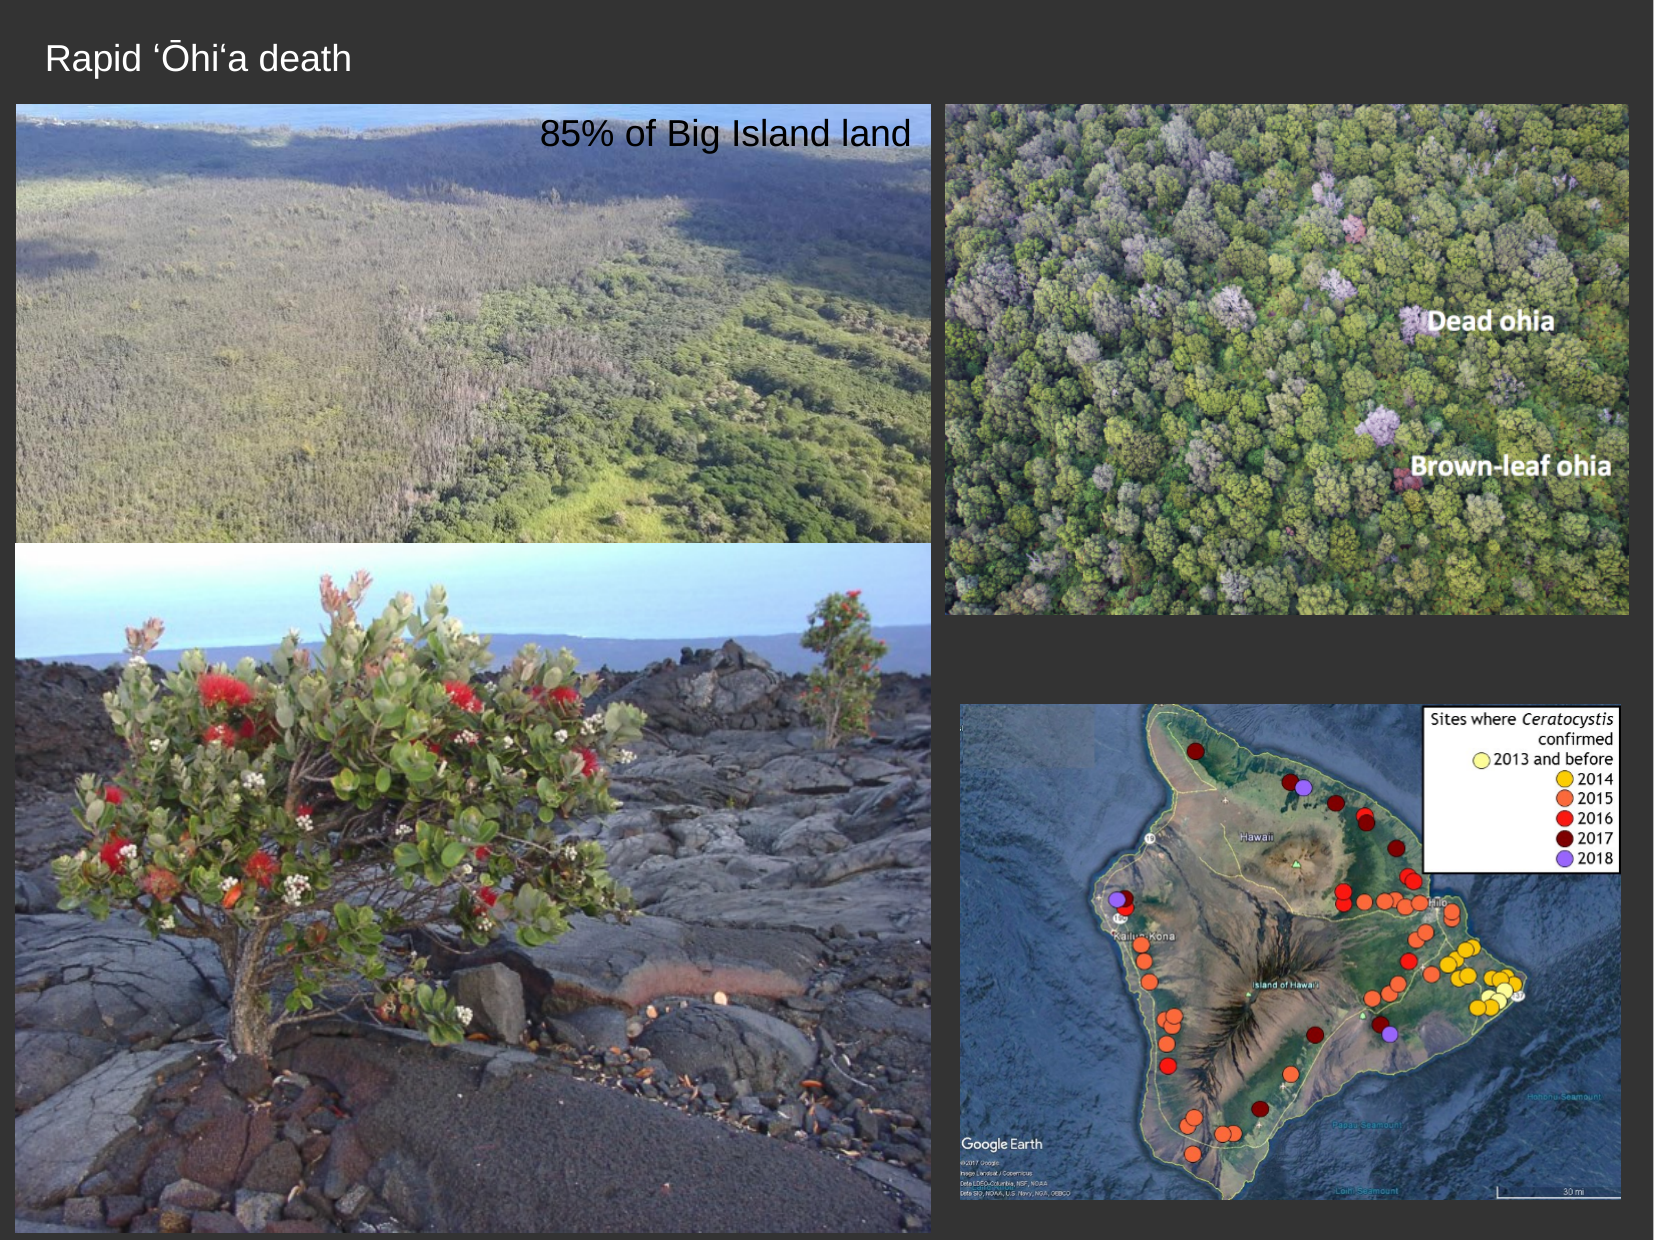

Rapid ʻŌhiʻa death
85% of Big Island land